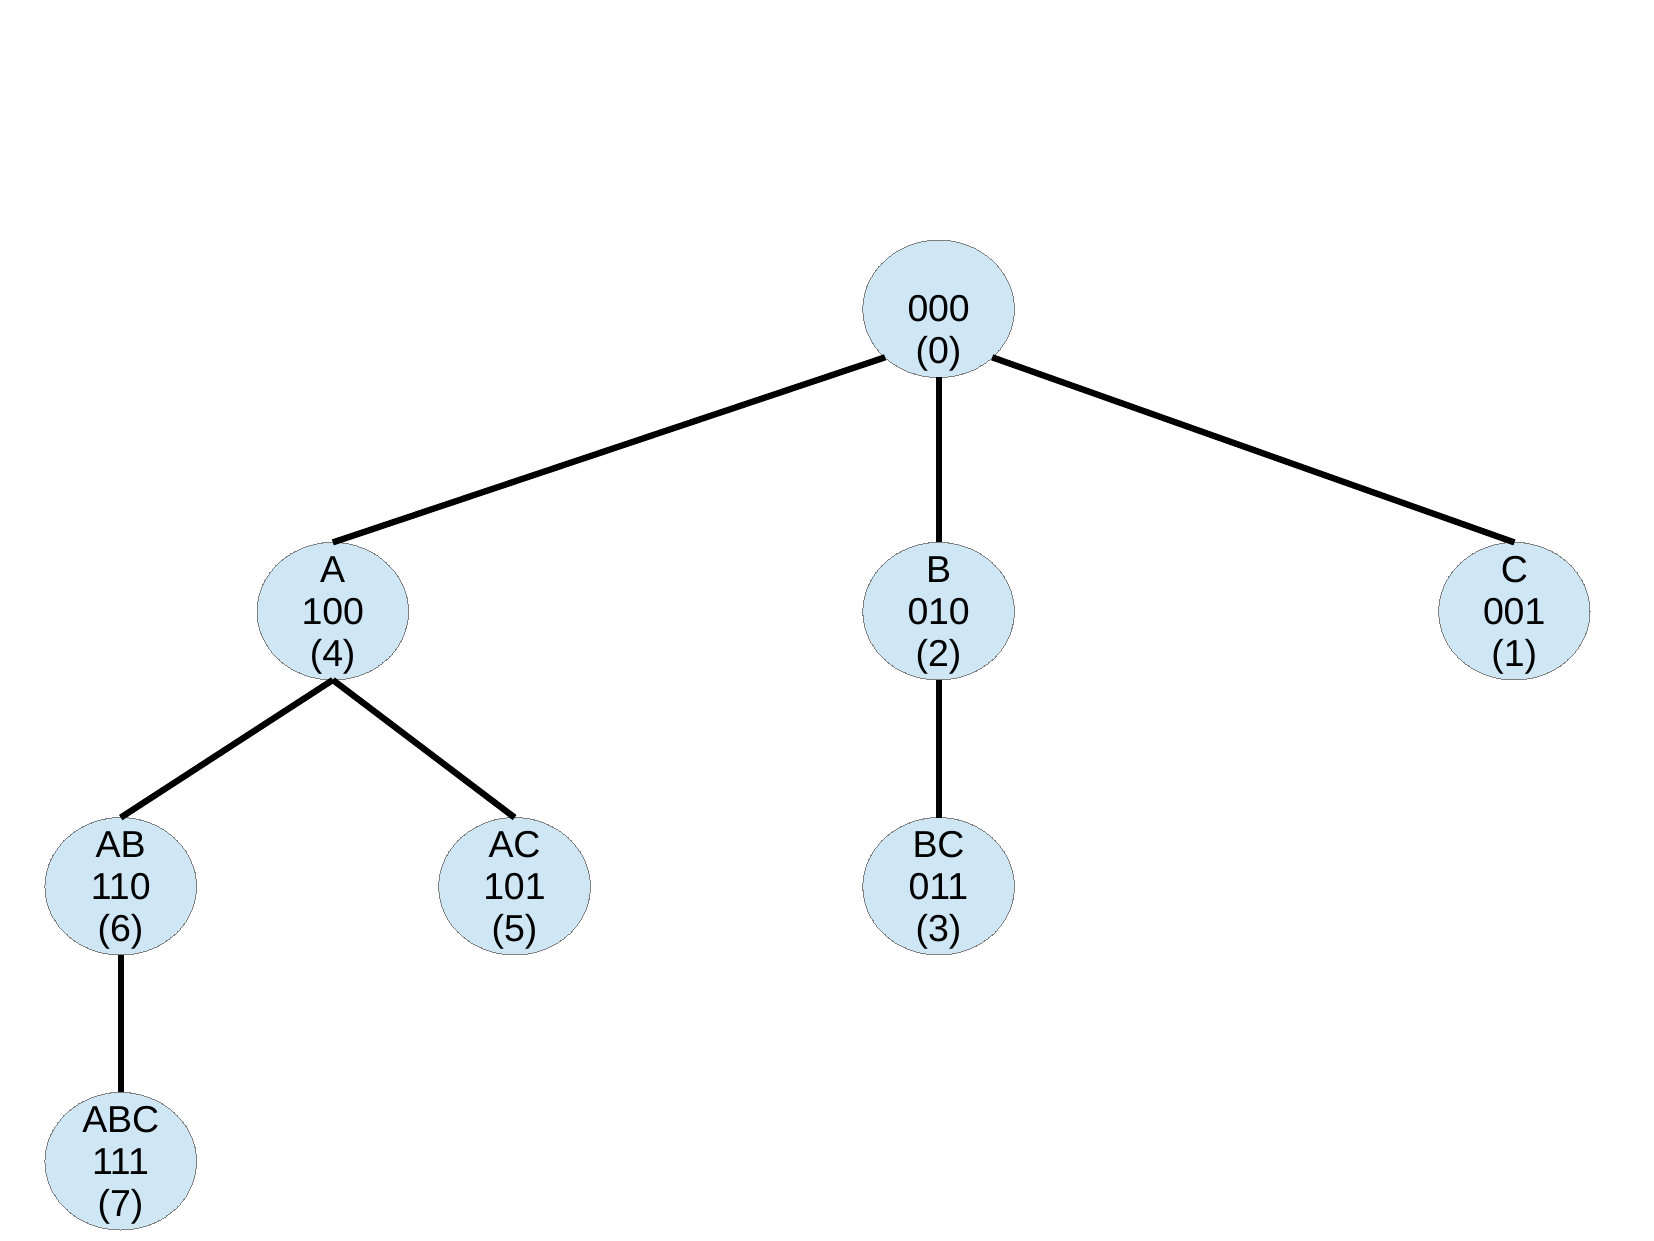

000
(0)
A
100
(4)
B
010
(2)
C
001
(1)
AB
110
(6)
AC
101
(5)
BC
011
(3)
ABC
111
(7)